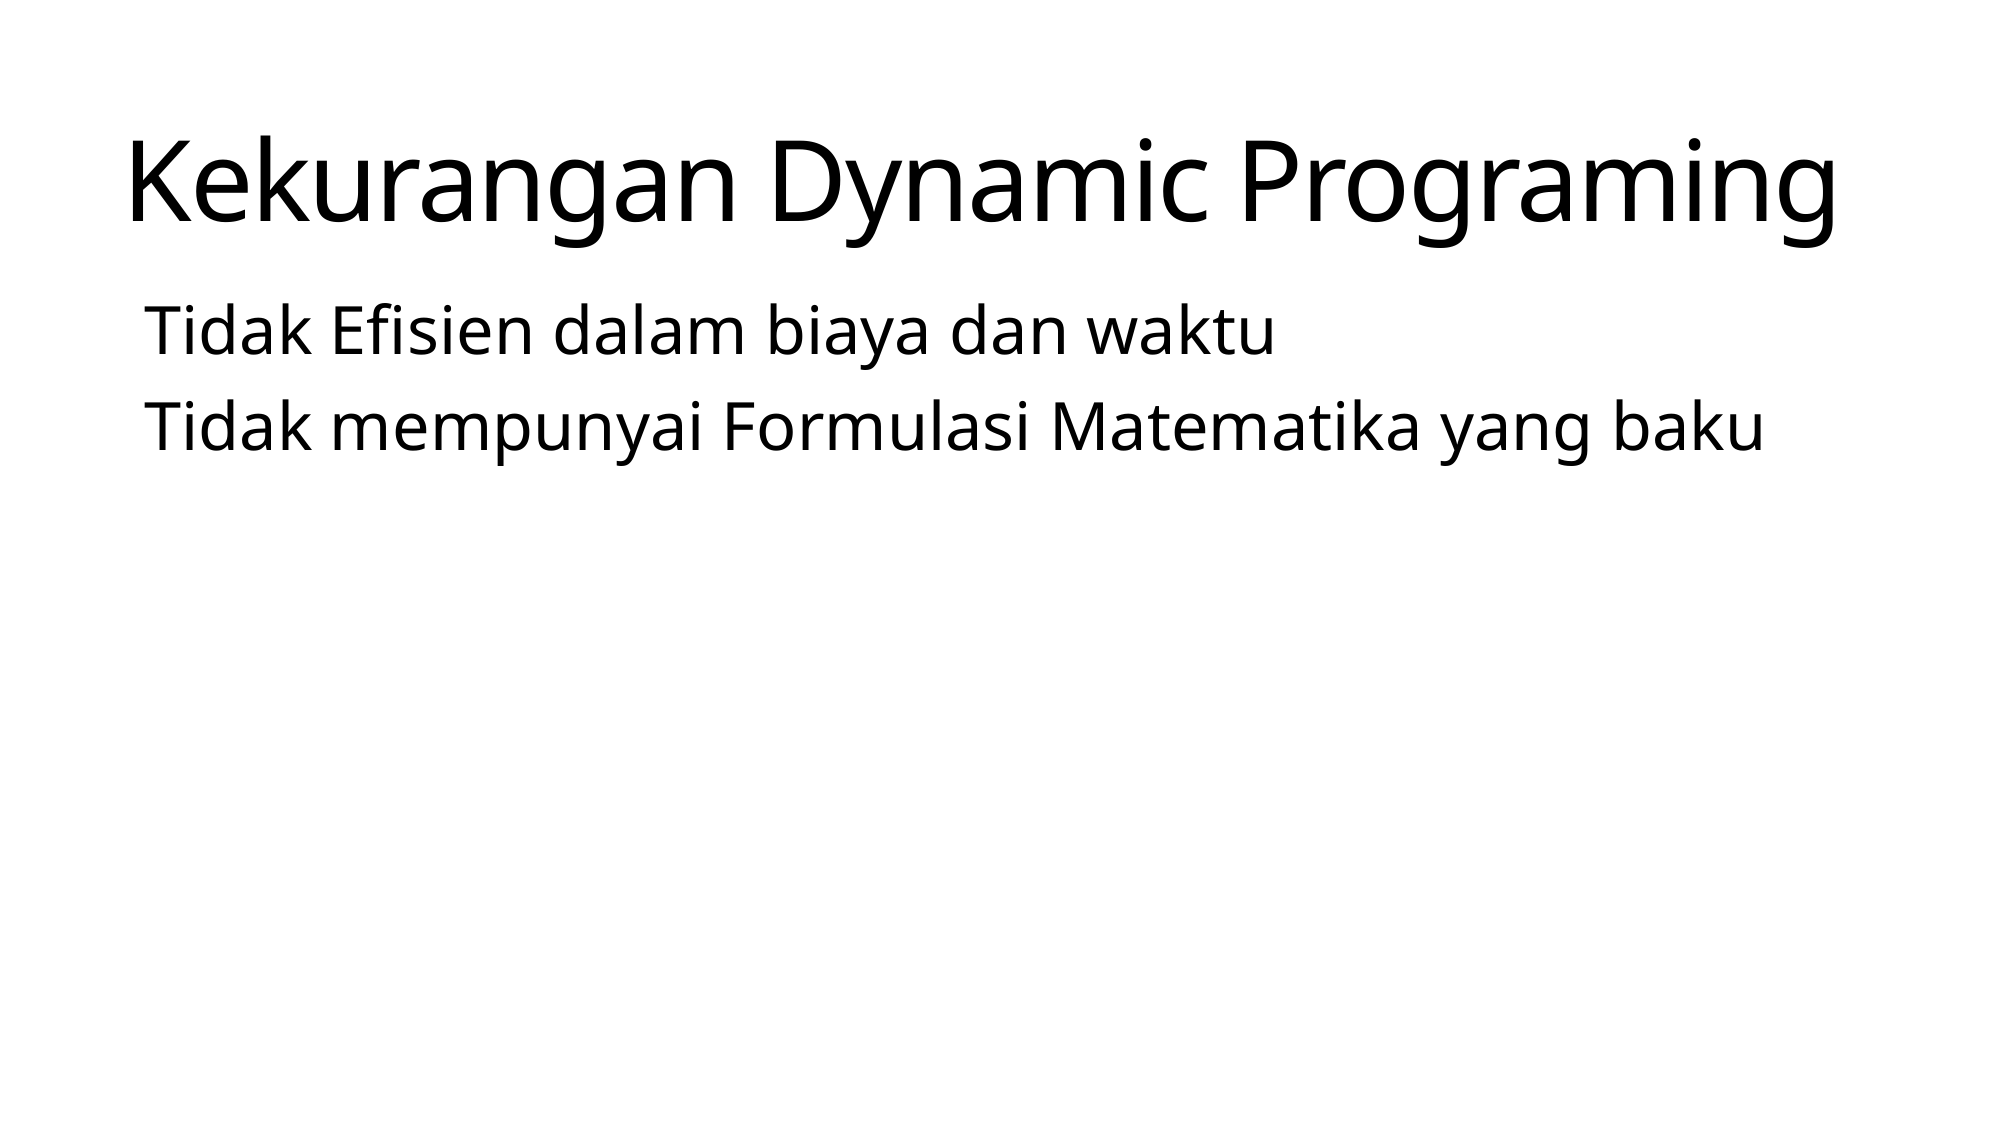

# Kekurangan Dynamic Programing
Tidak Efisien dalam biaya dan waktu
Tidak mempunyai Formulasi Matematika yang baku